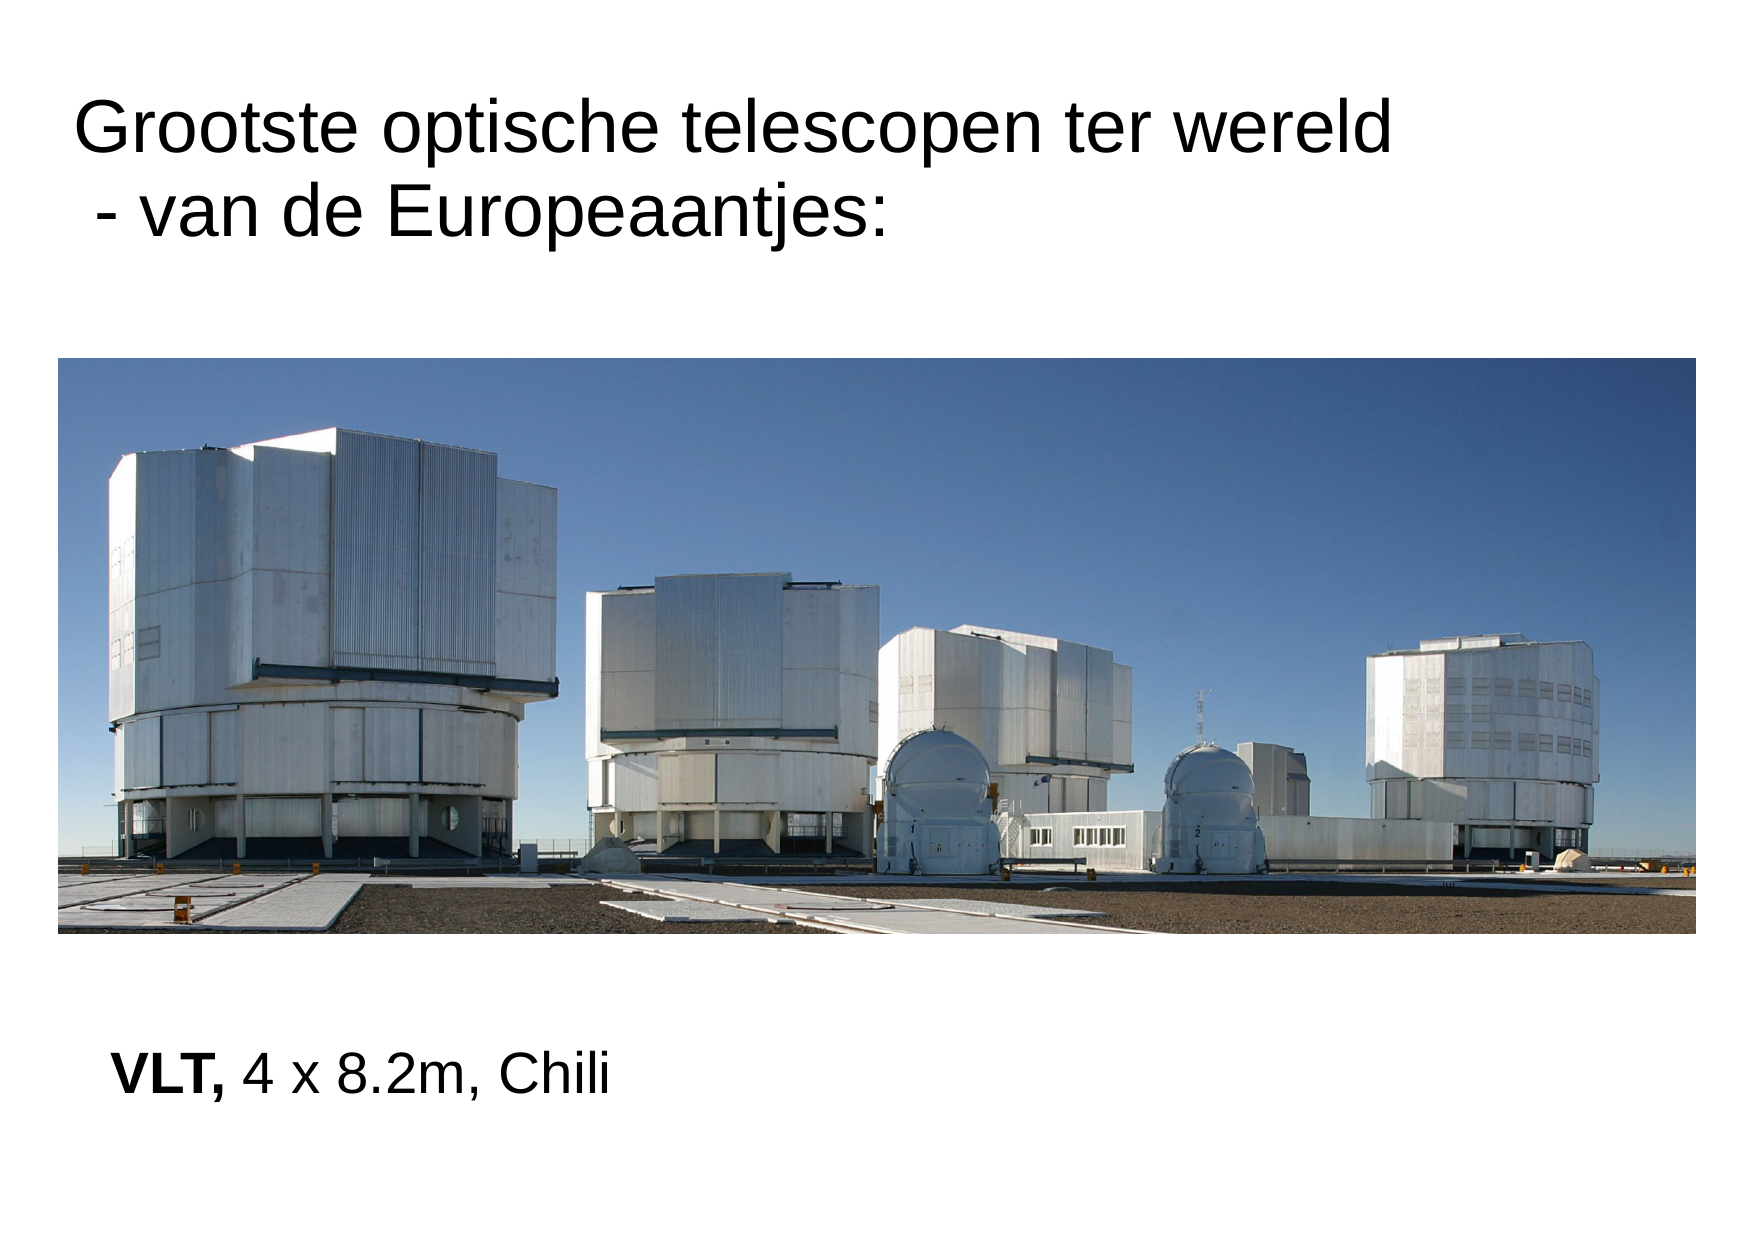

Grootste optische telescopen ter wereld
 - van de Europeaantjes:
VLT, 4 x 8.2m, Chili